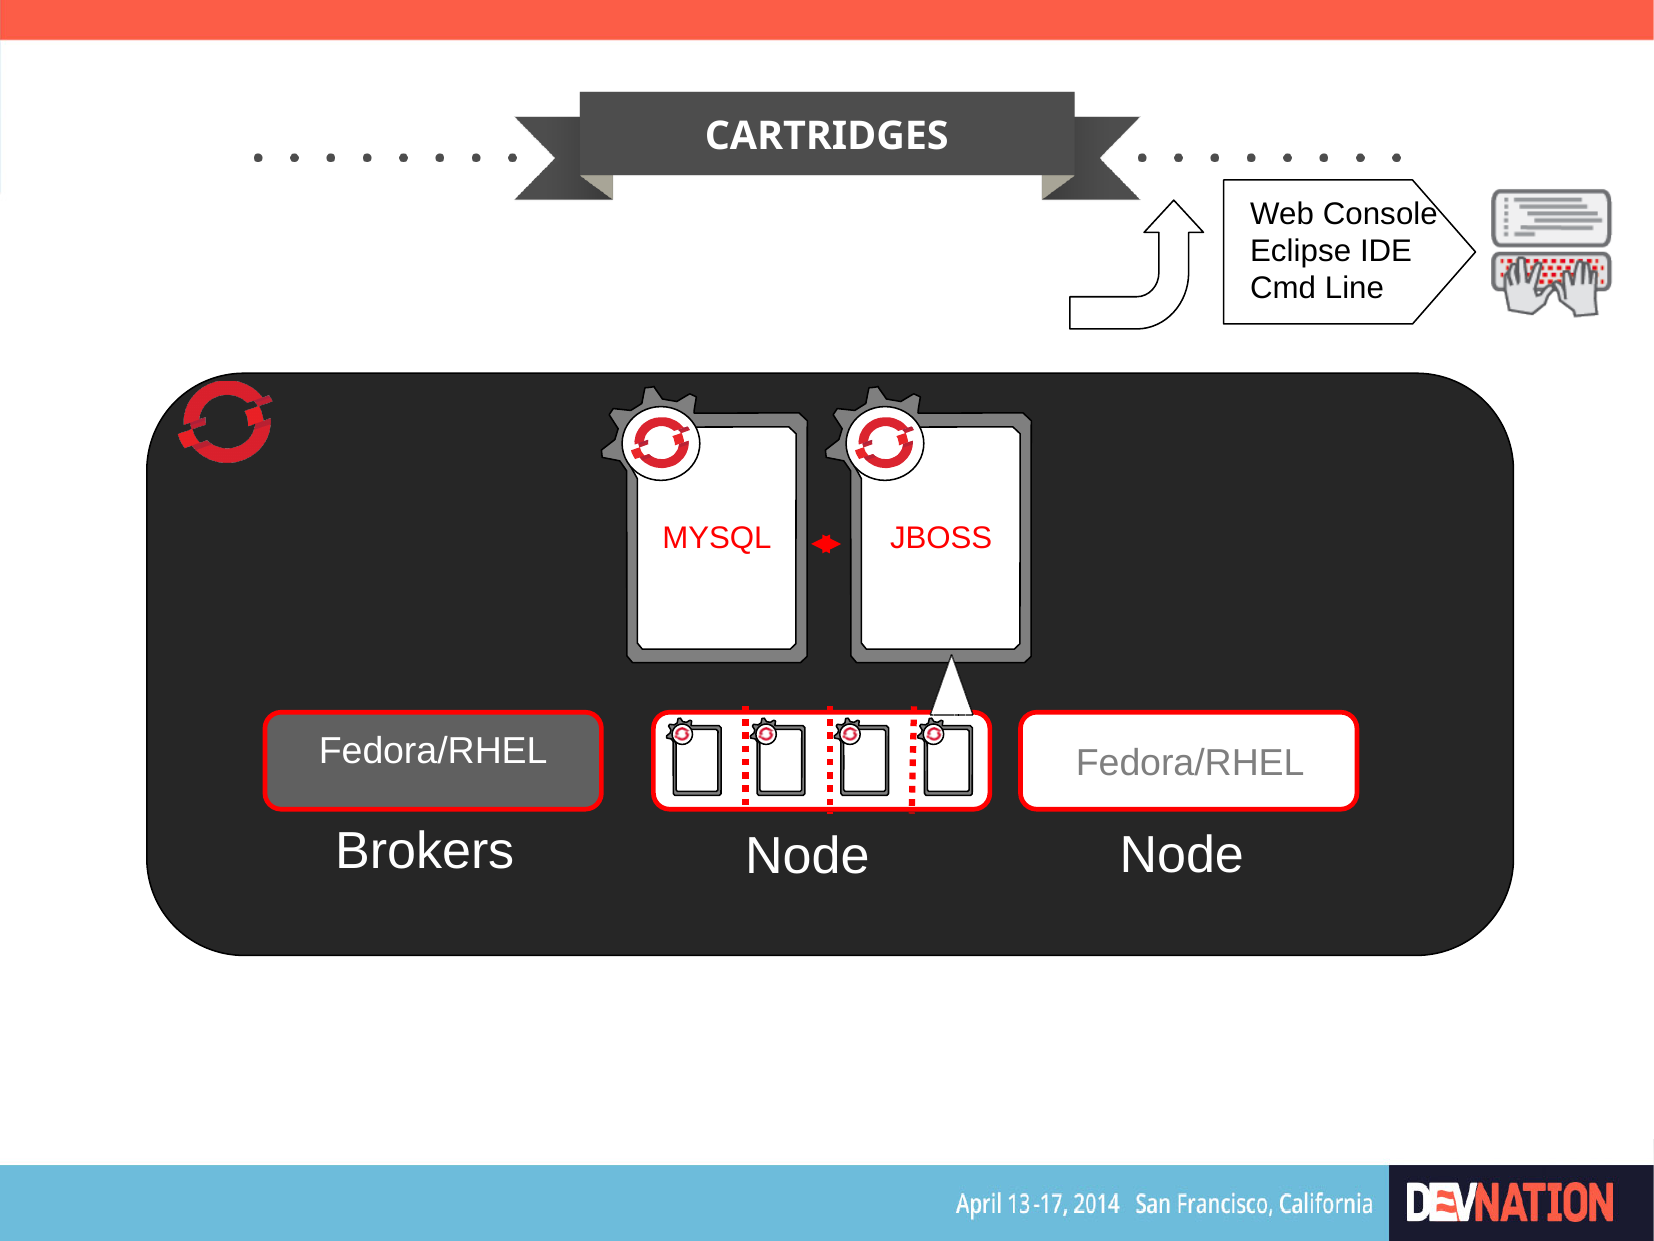

CARTRIDGES
Web Console
Eclipse IDE
Cmd Line
MYSQL
JBOSS
Fedora/RHEL
Fedora/RHEL
Brokers
Node
Node